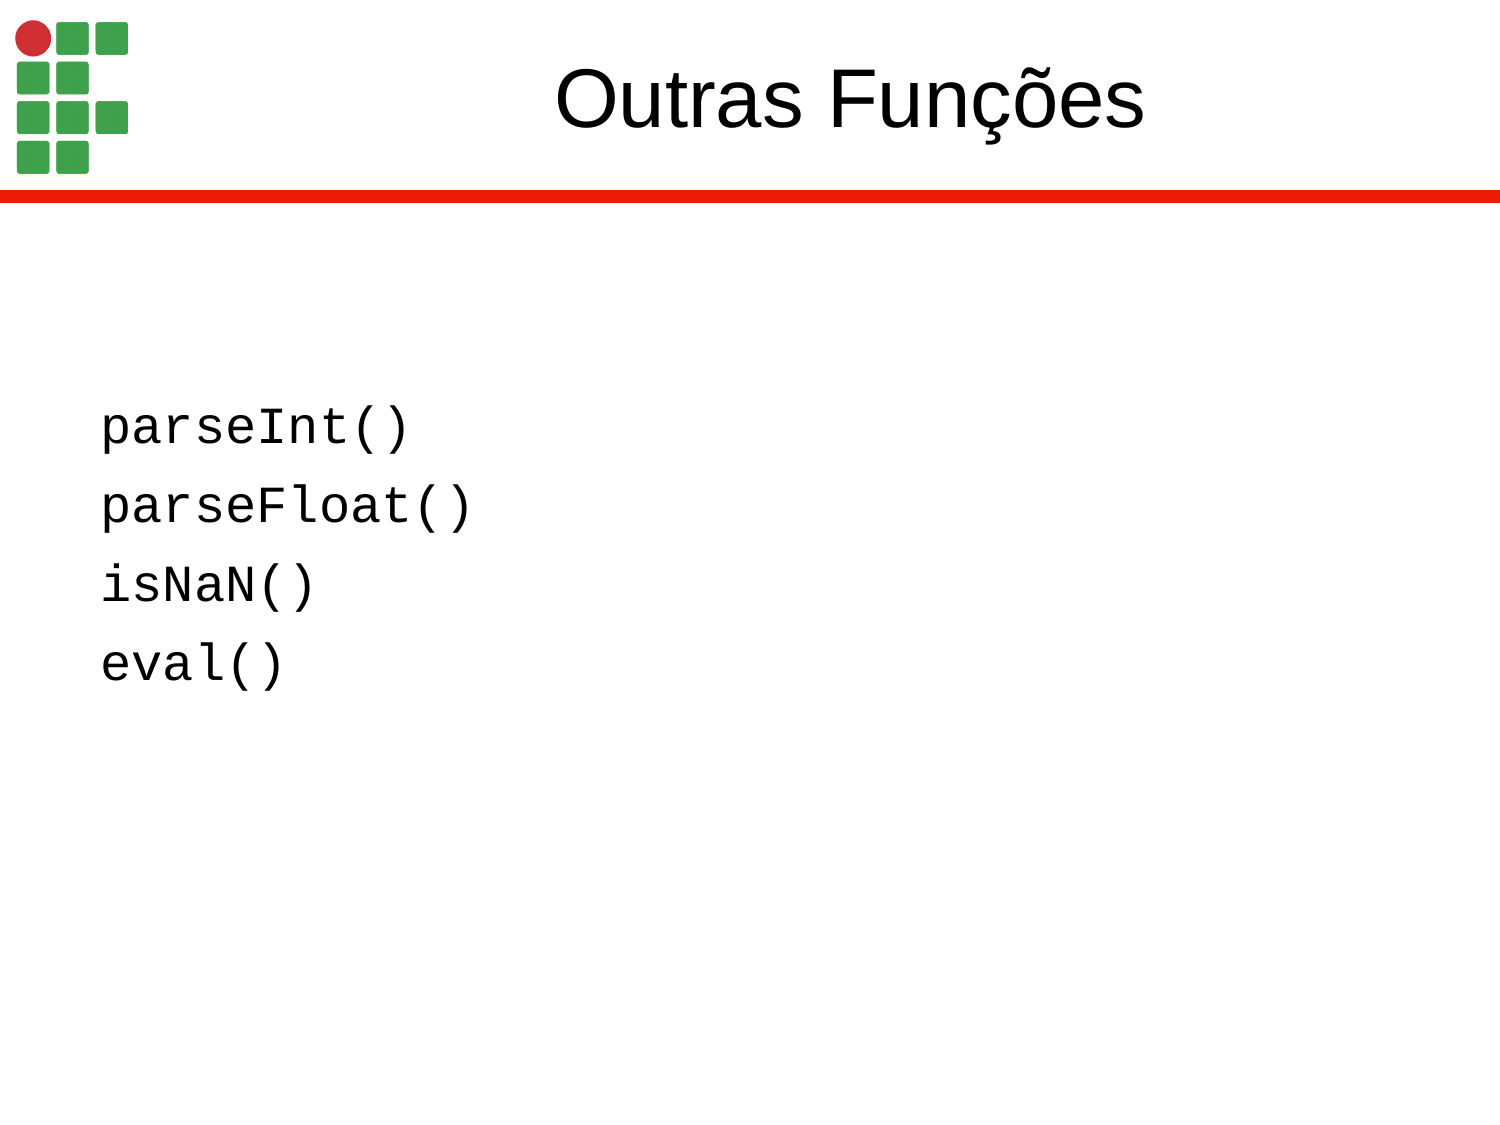

# Outras Funções
parseInt()
parseFloat()
isNaN()
eval()